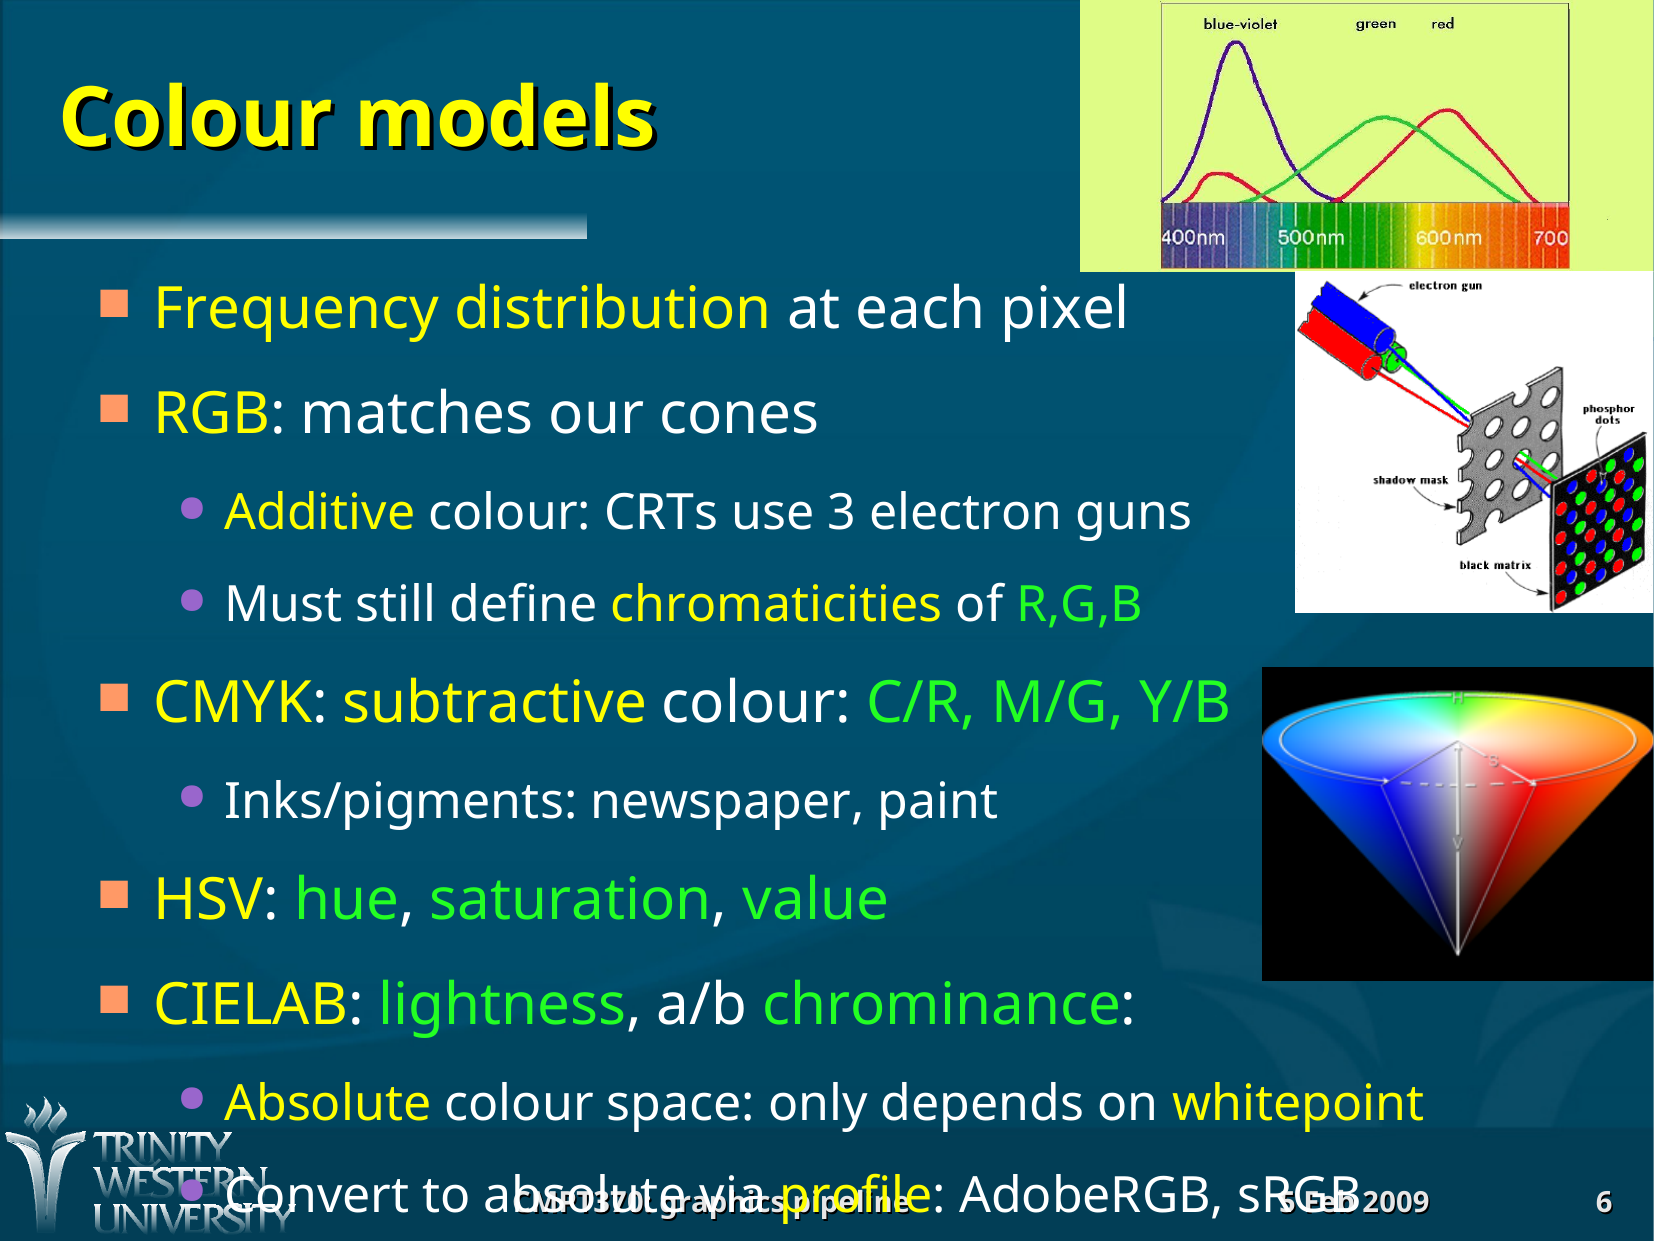

# Colour models
Frequency distribution at each pixel
RGB: matches our cones
Additive colour: CRTs use 3 electron guns
Must still define chromaticities of R,G,B
CMYK: subtractive colour: C/R, M/G, Y/B
Inks/pigments: newspaper, paint
HSV: hue, saturation, value
CIELAB: lightness, a/b chrominance:
Absolute colour space: only depends on whitepoint
Convert to absolute via profile: AdobeRGB, sRGB
CMPT370: graphics pipeline
5 Feb 2009
6